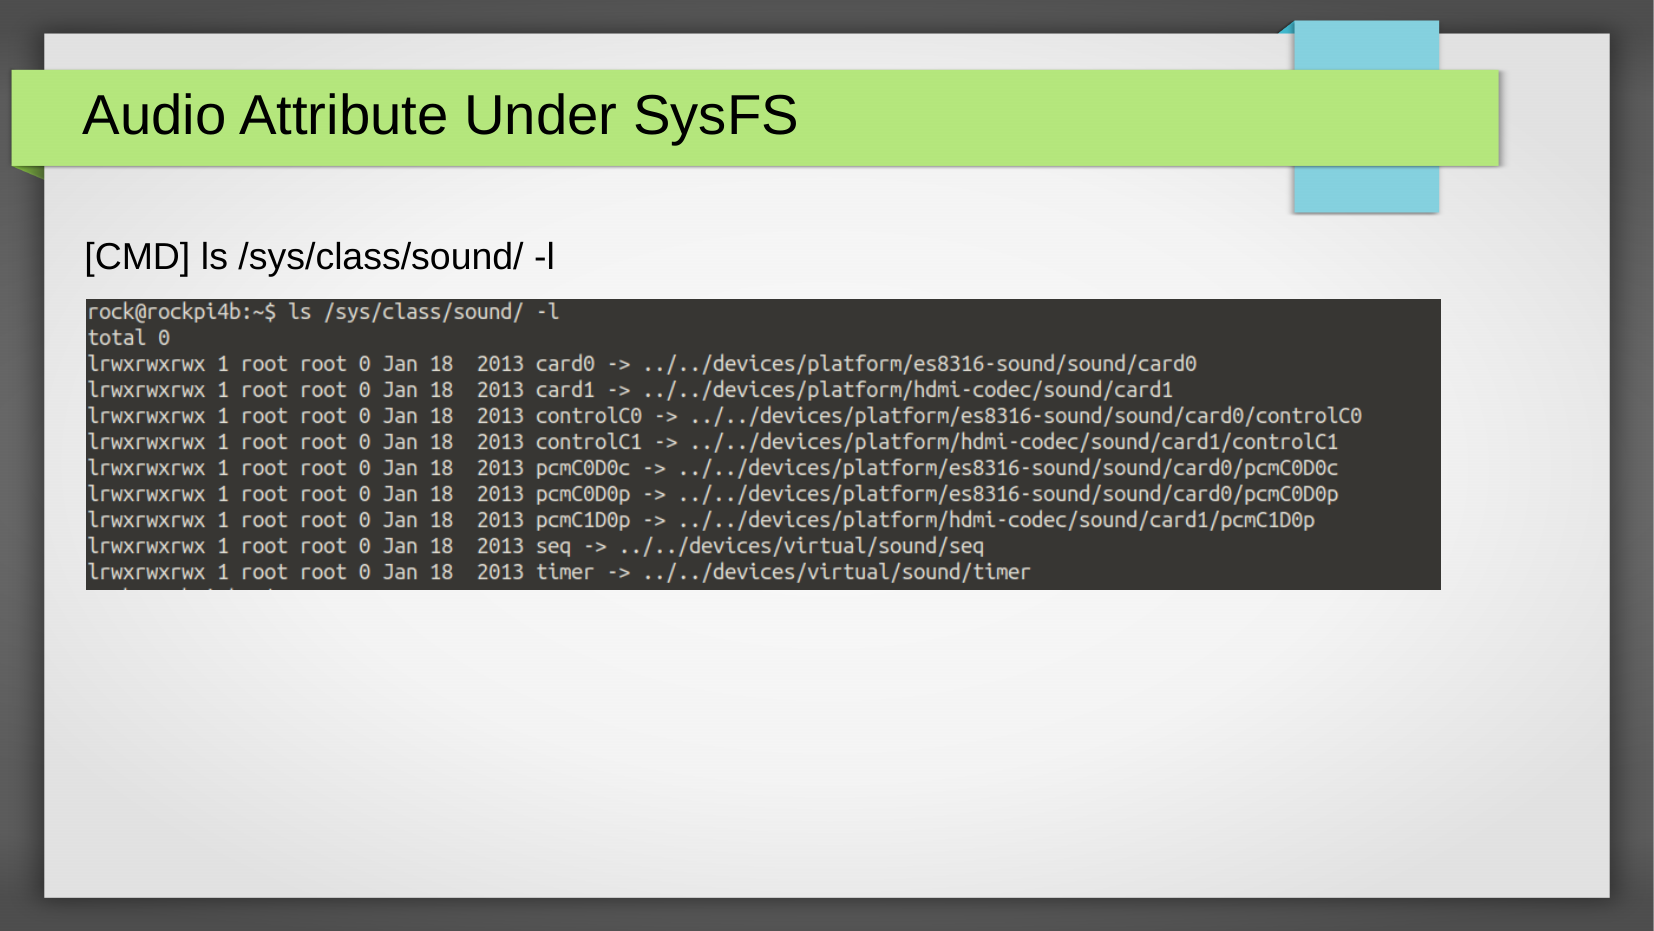

# Audio Attribute Under SysFS
[CMD] ls /sys/class/sound/ -l